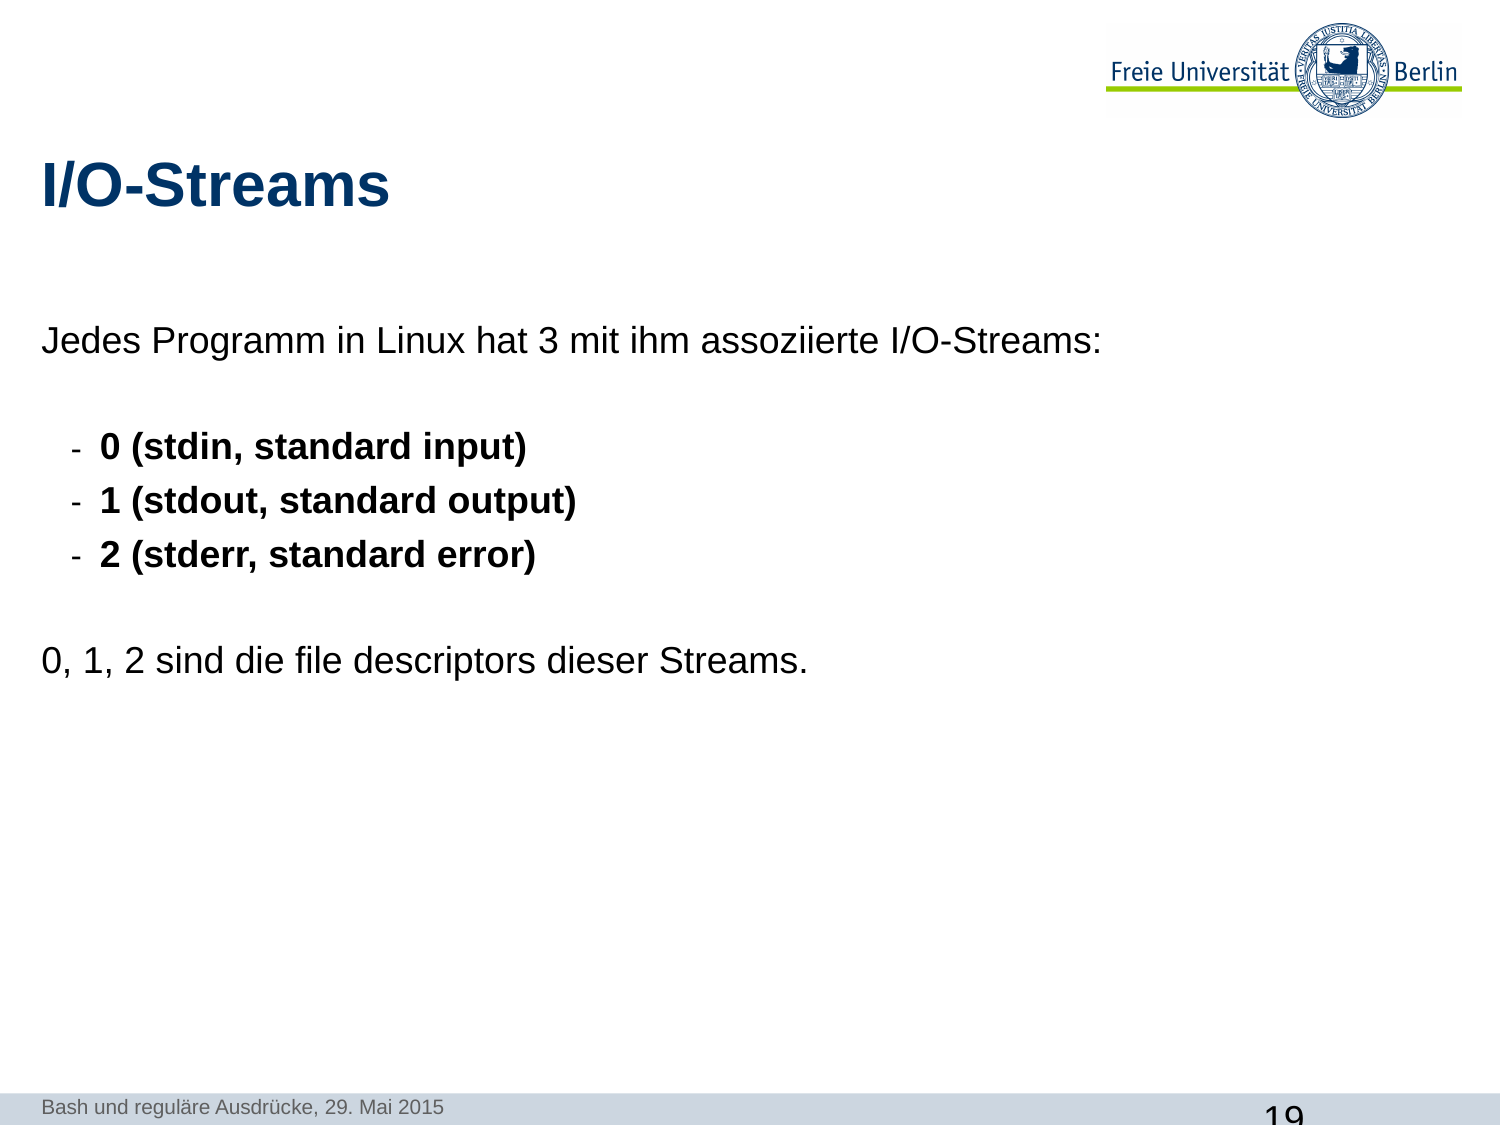

# I/O-Streams
Jedes Programm in Linux hat 3 mit ihm assoziierte I/O-Streams:
0 (stdin, standard input)
1 (stdout, standard output)
2 (stderr, standard error)
0, 1, 2 sind die file descriptors dieser Streams.